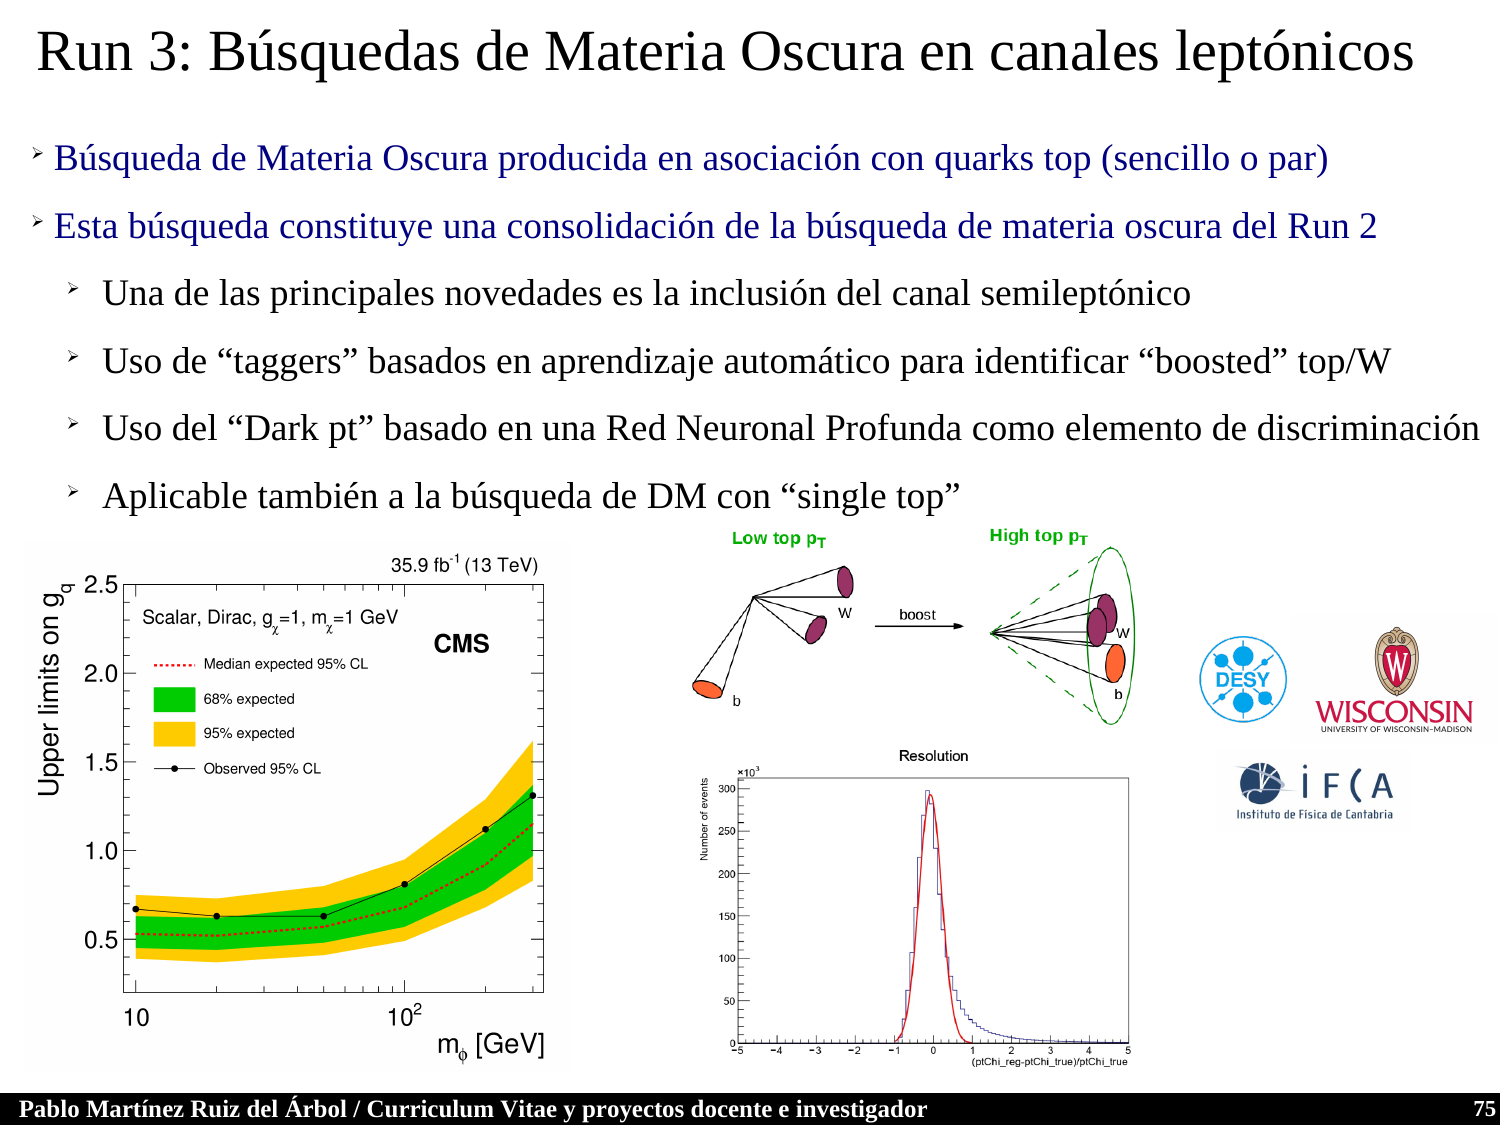

Run 3: Búsquedas de Materia Oscura en canales leptónicos
 Búsqueda de Materia Oscura producida en asociación con quarks top (sencillo o par)
 Esta búsqueda constituye una consolidación de la búsqueda de materia oscura del Run 2
Una de las principales novedades es la inclusión del canal semileptónico
Uso de “taggers” basados en aprendizaje automático para identificar “boosted” top/W
Uso del “Dark pt” basado en una Red Neuronal Profunda como elemento de discriminación
Aplicable también a la búsqueda de DM con “single top”
75